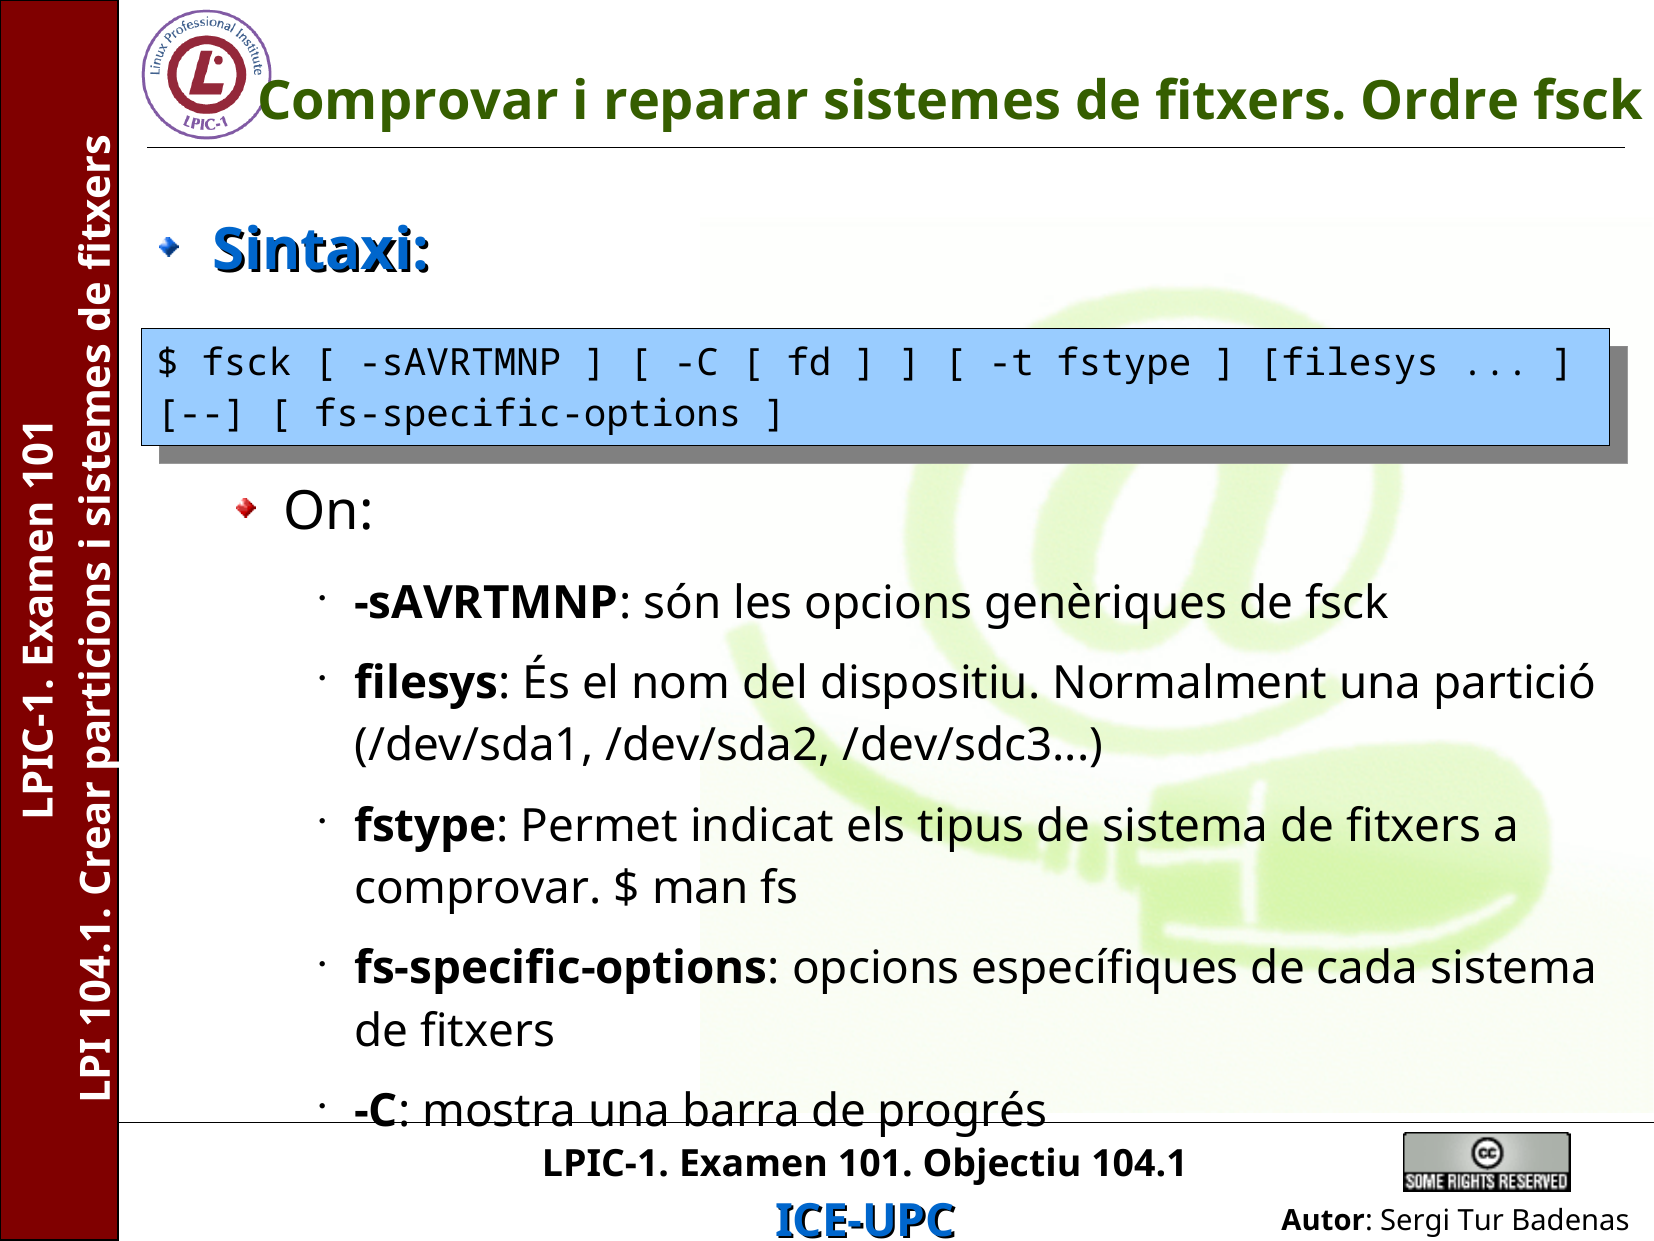

# Comprovar i reparar sistemes de fitxers. Ordre fsck
Sintaxi:
On:
-sAVRTMNP: són les opcions genèriques de fsck
filesys: És el nom del dispositiu. Normalment una partició (/dev/sda1, /dev/sda2, /dev/sdc3...)
fstype: Permet indicat els tipus de sistema de fitxers a comprovar. $ man fs
fs-specific-options: opcions específiques de cada sistema de fitxers
-C: mostra una barra de progrés
$ fsck [ -sAVRTMNP ] [ -C [ fd ] ] [ -t fstype ] [filesys ... ] [--] [ fs-specific-options ]